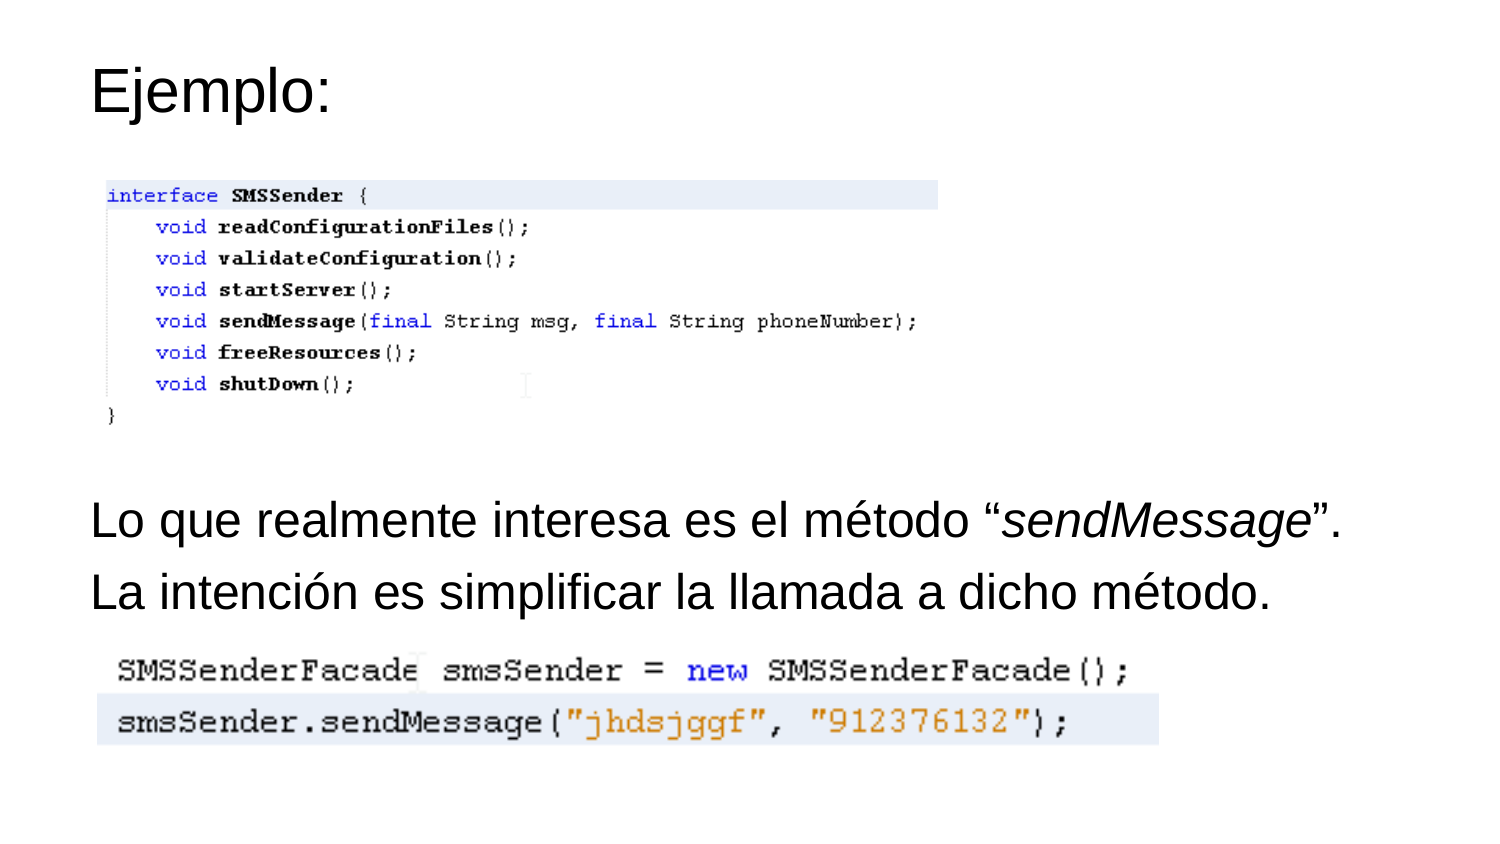

# Ejemplo:
Lo que realmente interesa es el método “sendMessage”.
La intención es simplificar la llamada a dicho método.